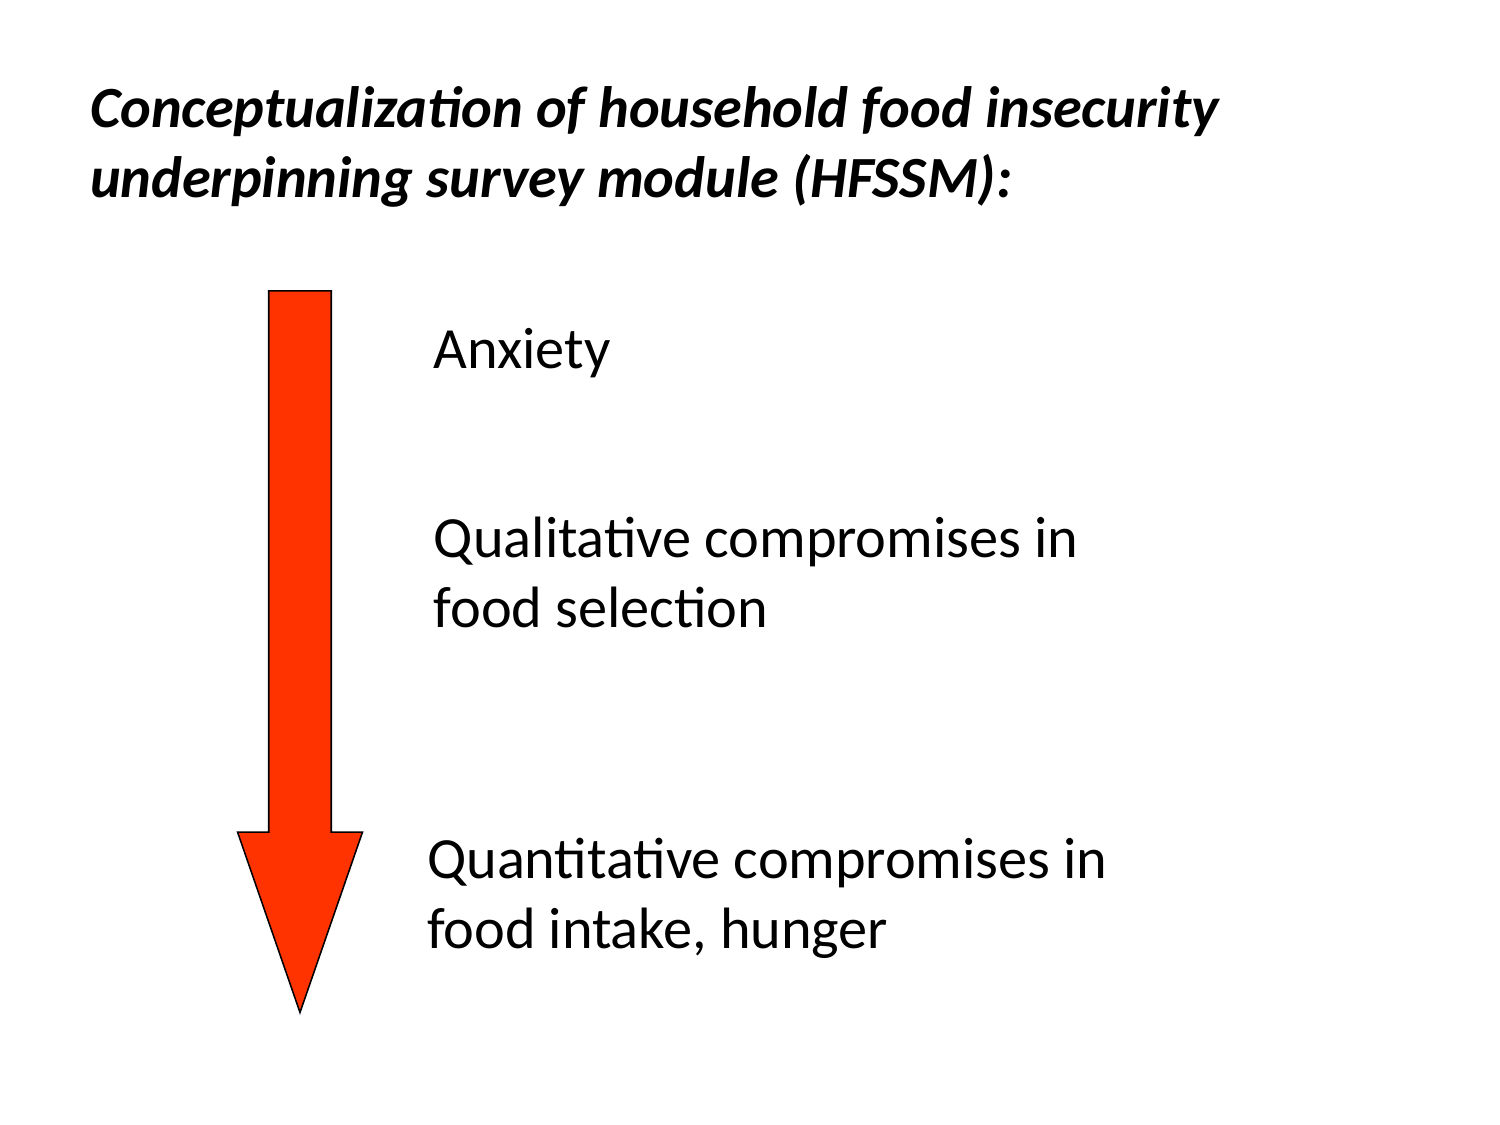

# Conceptualization of household food insecurity underpinning survey module (HFSSM):
Anxiety
Qualitative compromises in
food selection
Quantitative compromises in
food intake, hunger